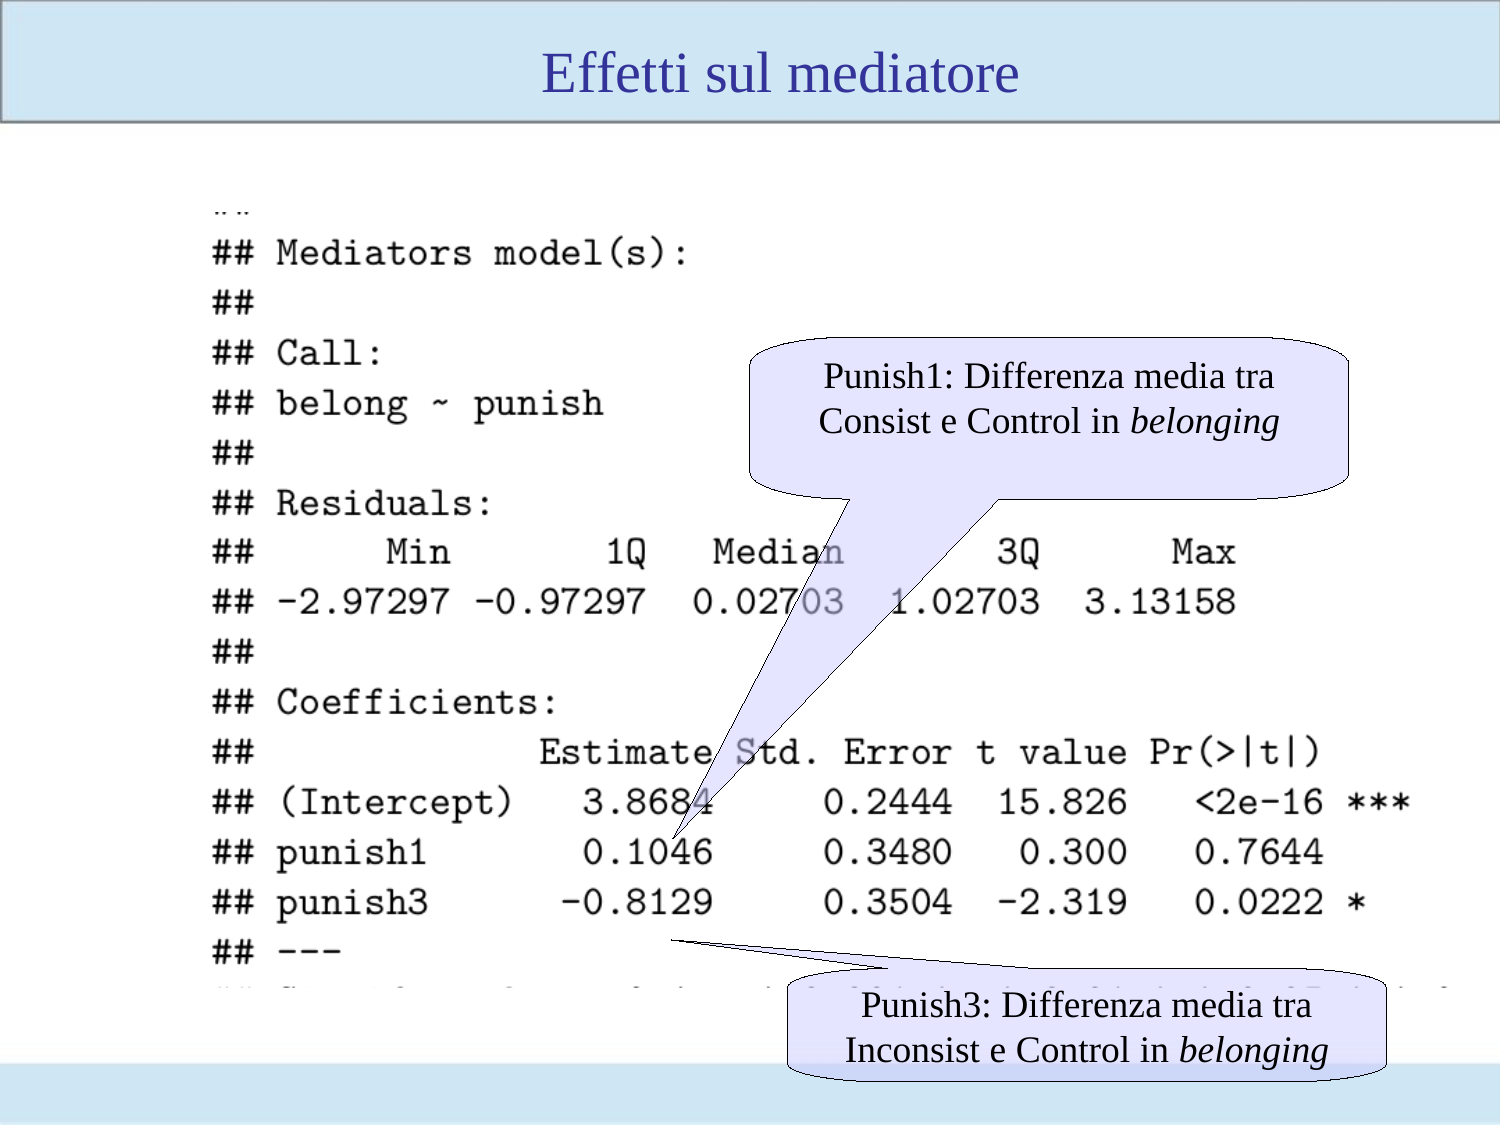

# Effetti sul mediatore
Punish1: Differenza media tra Consist e Control in belonging
Punish3: Differenza media tra Inconsist e Control in belonging